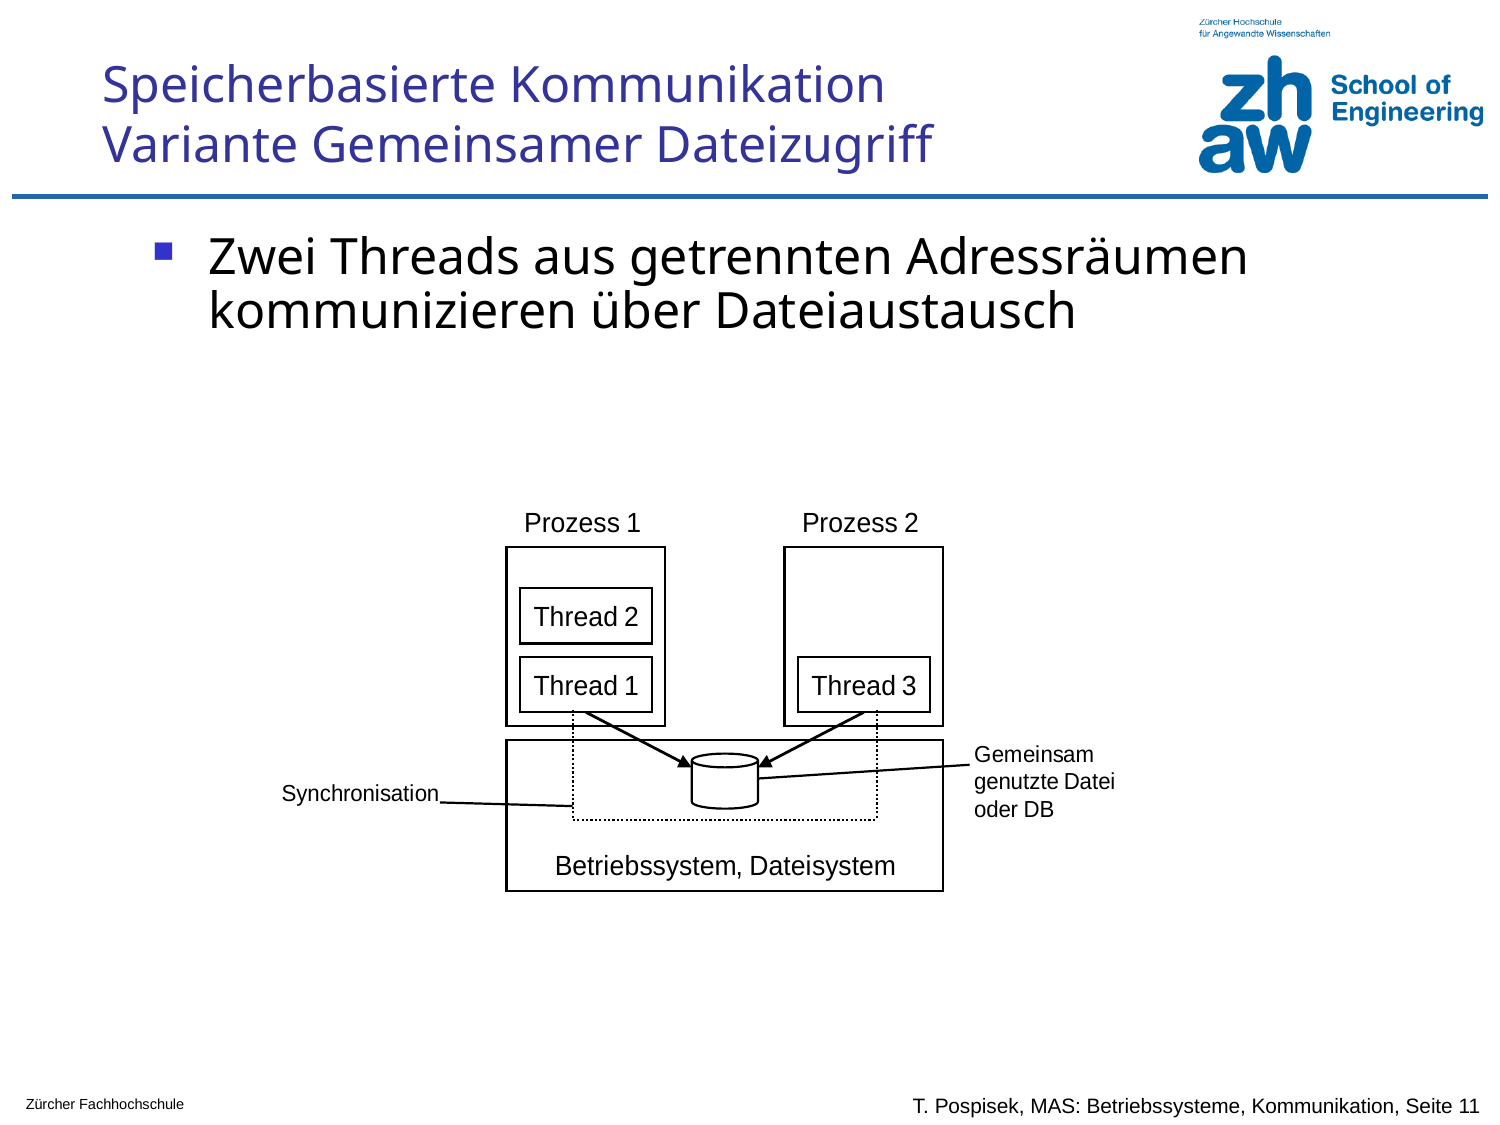

Speicherbasierte Kommunikation
Variante Gemeinsamer Dateizugriff
# Zwei Threads aus getrennten Adressräumen kommunizieren über Dateiaustausch